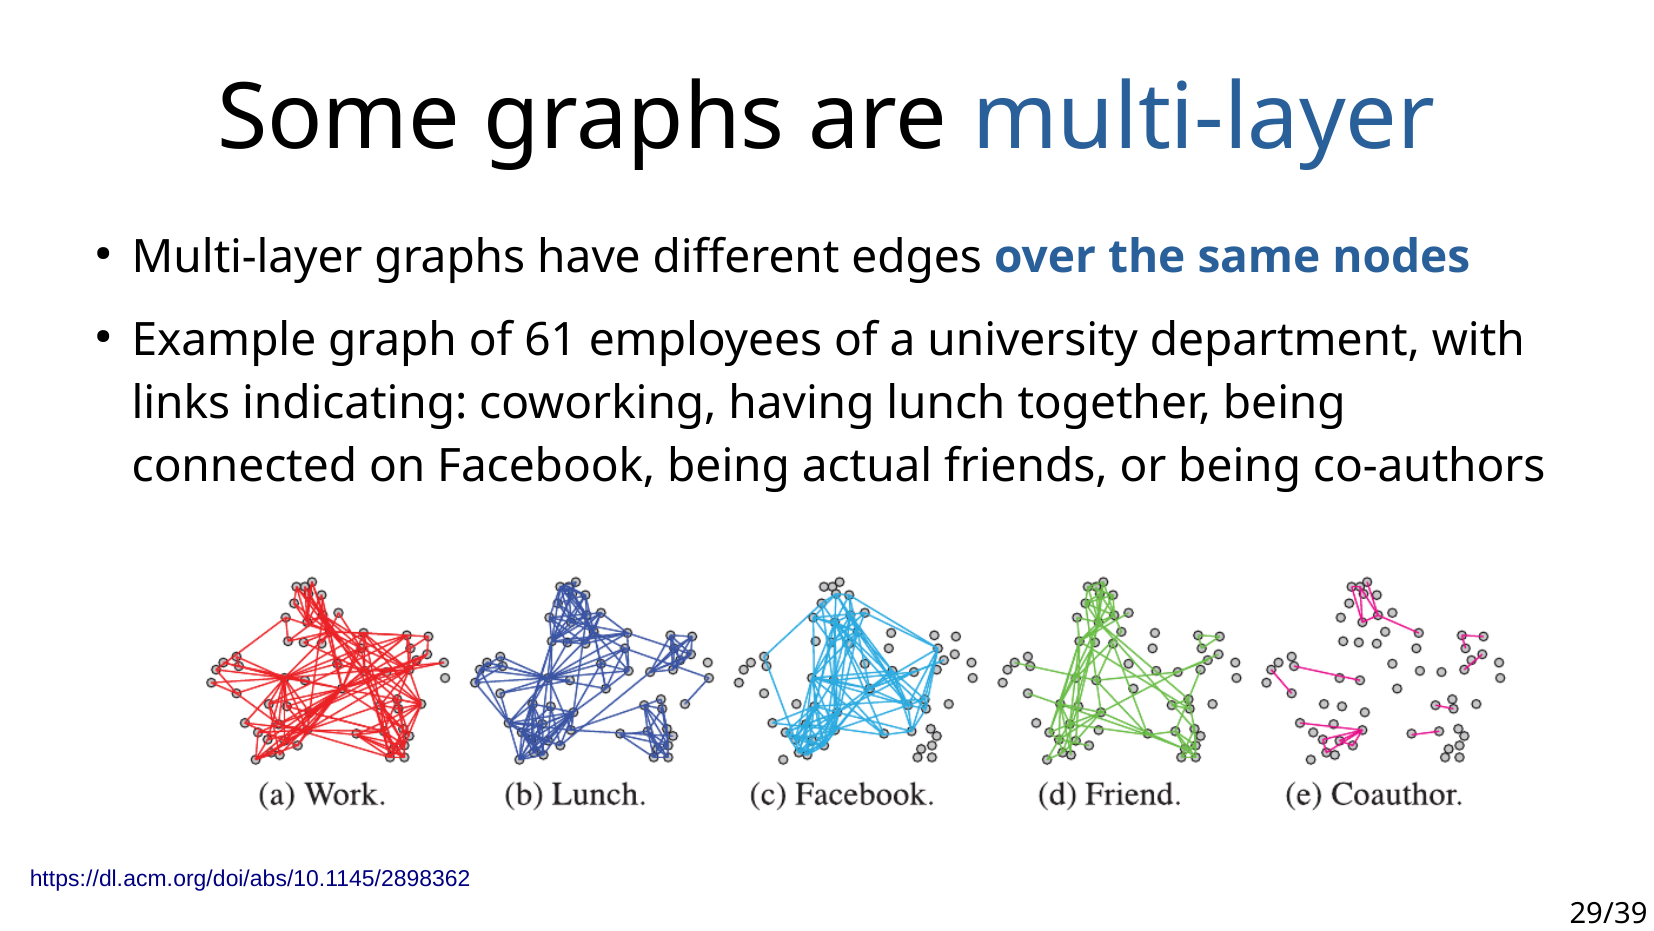

# Some graphs are multi-layer
Multi-layer graphs have different edges over the same nodes
Example graph of 61 employees of a university department, with links indicating: coworking, having lunch together, being connected on Facebook, being actual friends, or being co-authors
https://dl.acm.org/doi/abs/10.1145/2898362
29